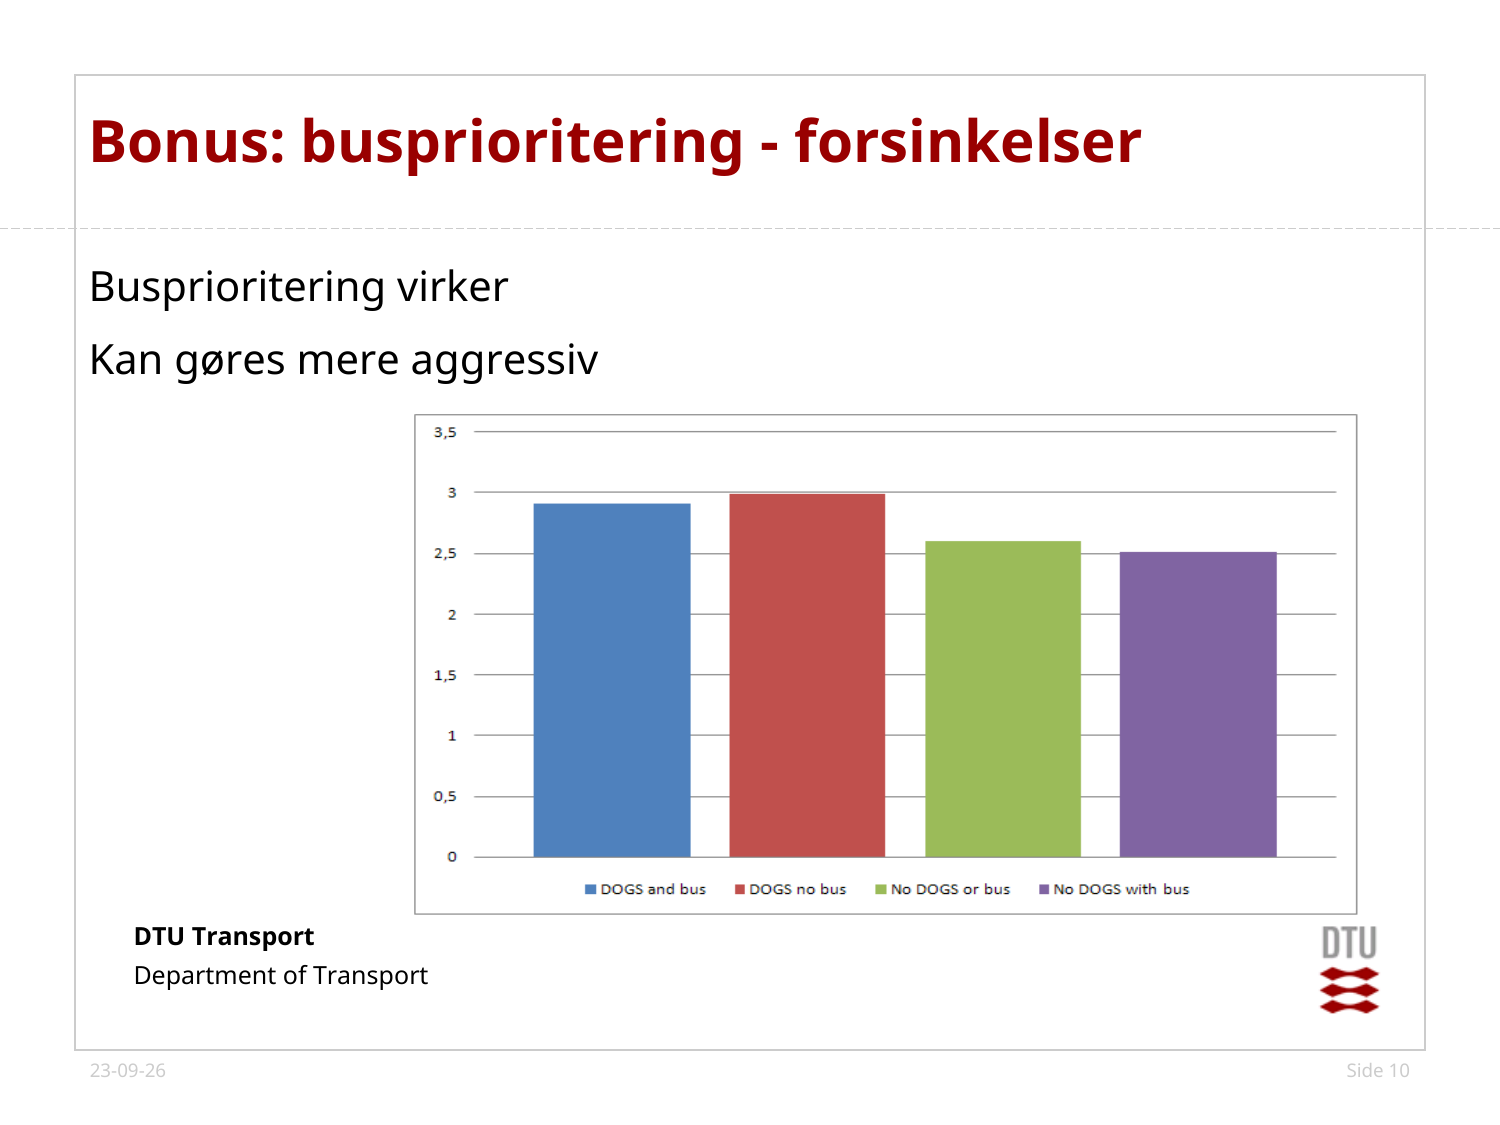

# Bonus: busprioritering - forsinkelser
Busprioritering virker
Kan gøres mere aggressiv